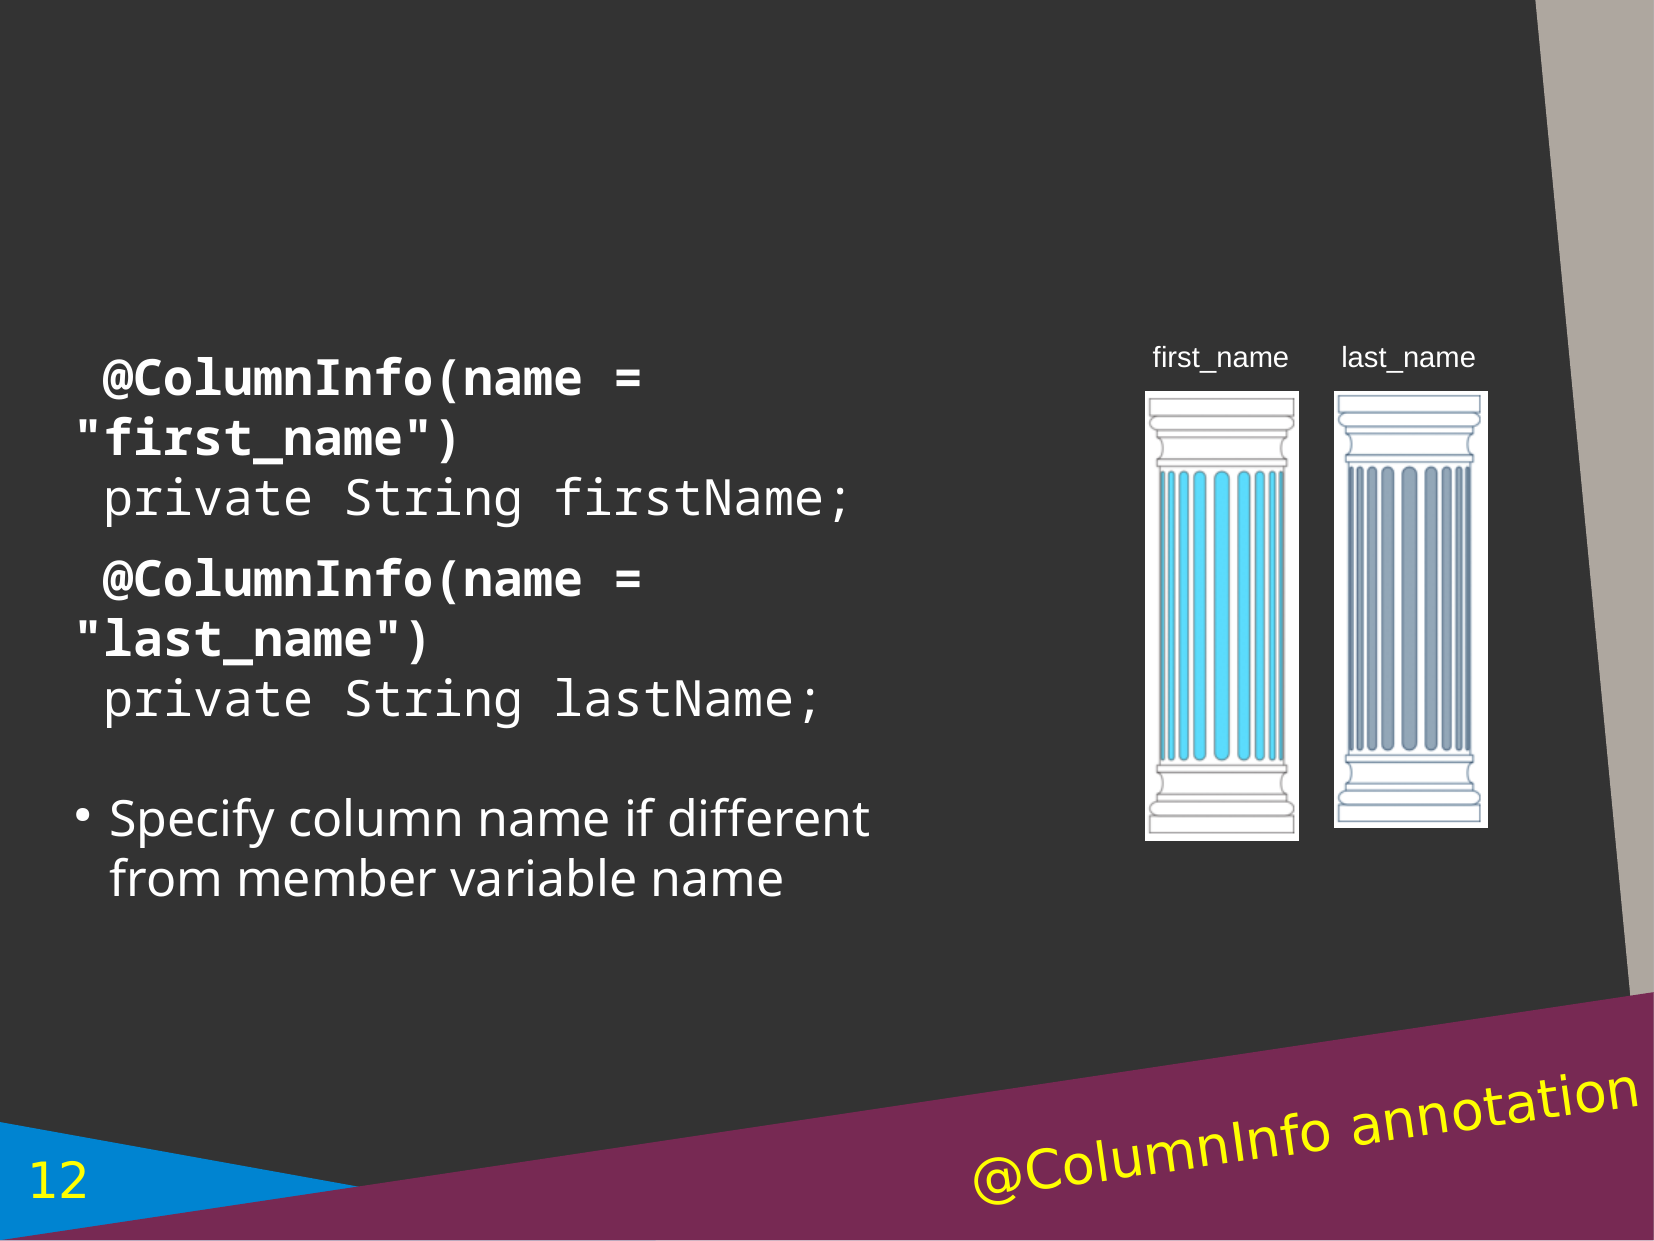

@ColumnInfo(name = "first_name")
 private String firstName;
 @ColumnInfo(name = "last_name")
 private String lastName;
Specify column name if different from member variable name
first_name
last_name
# @ColumnInfo annotation
12